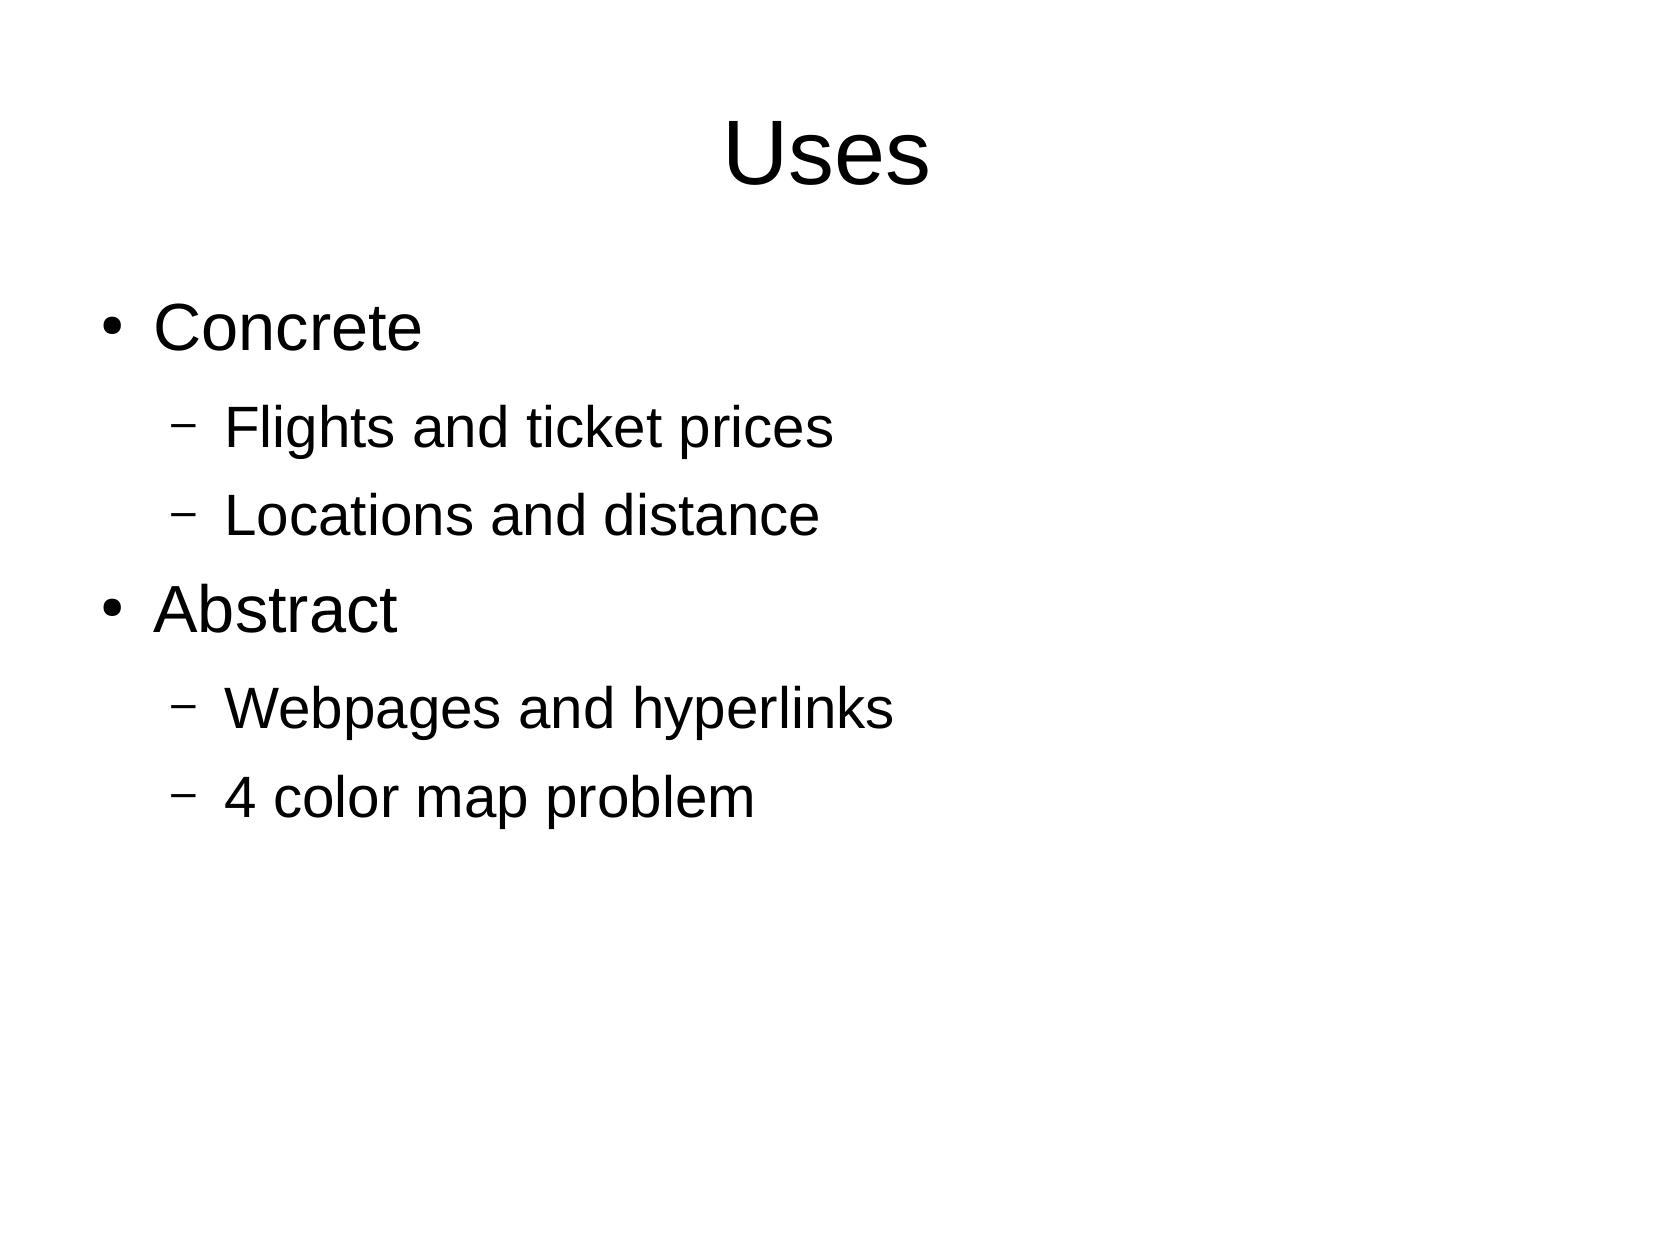

# Uses
Concrete
Flights and ticket prices
Locations and distance
Abstract
Webpages and hyperlinks
4 color map problem